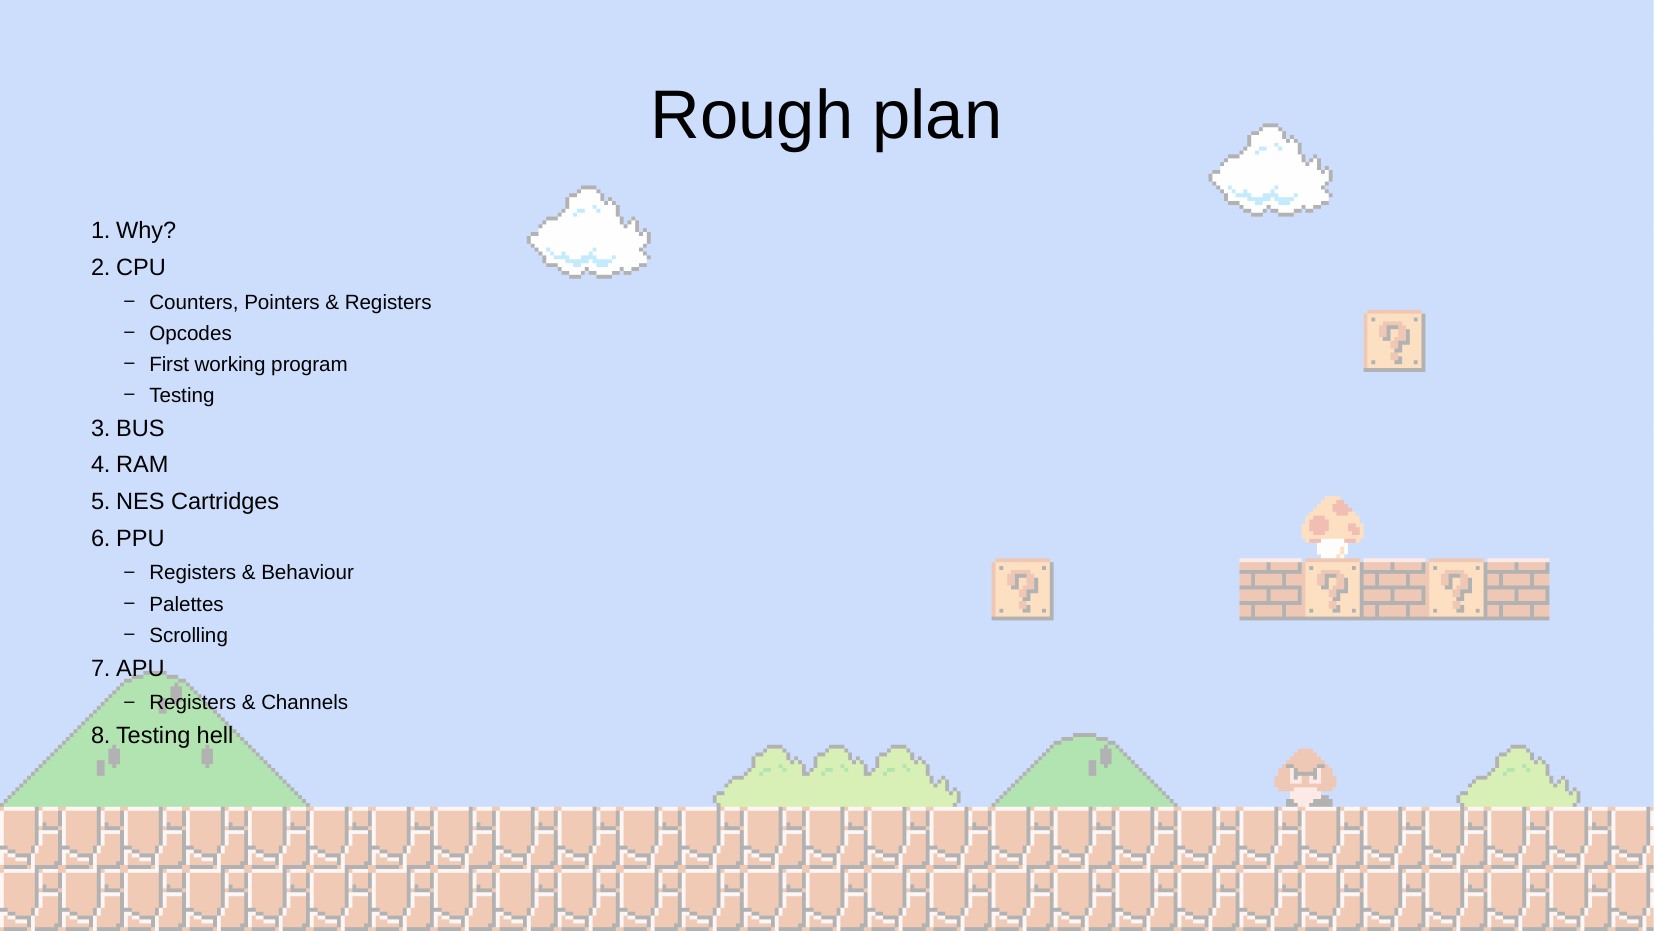

# Rough plan
Why?
CPU
Counters, Pointers & Registers
Opcodes
First working program
Testing
BUS
RAM
NES Cartridges
PPU
Registers & Behaviour
Palettes
Scrolling
APU
Registers & Channels
Testing hell